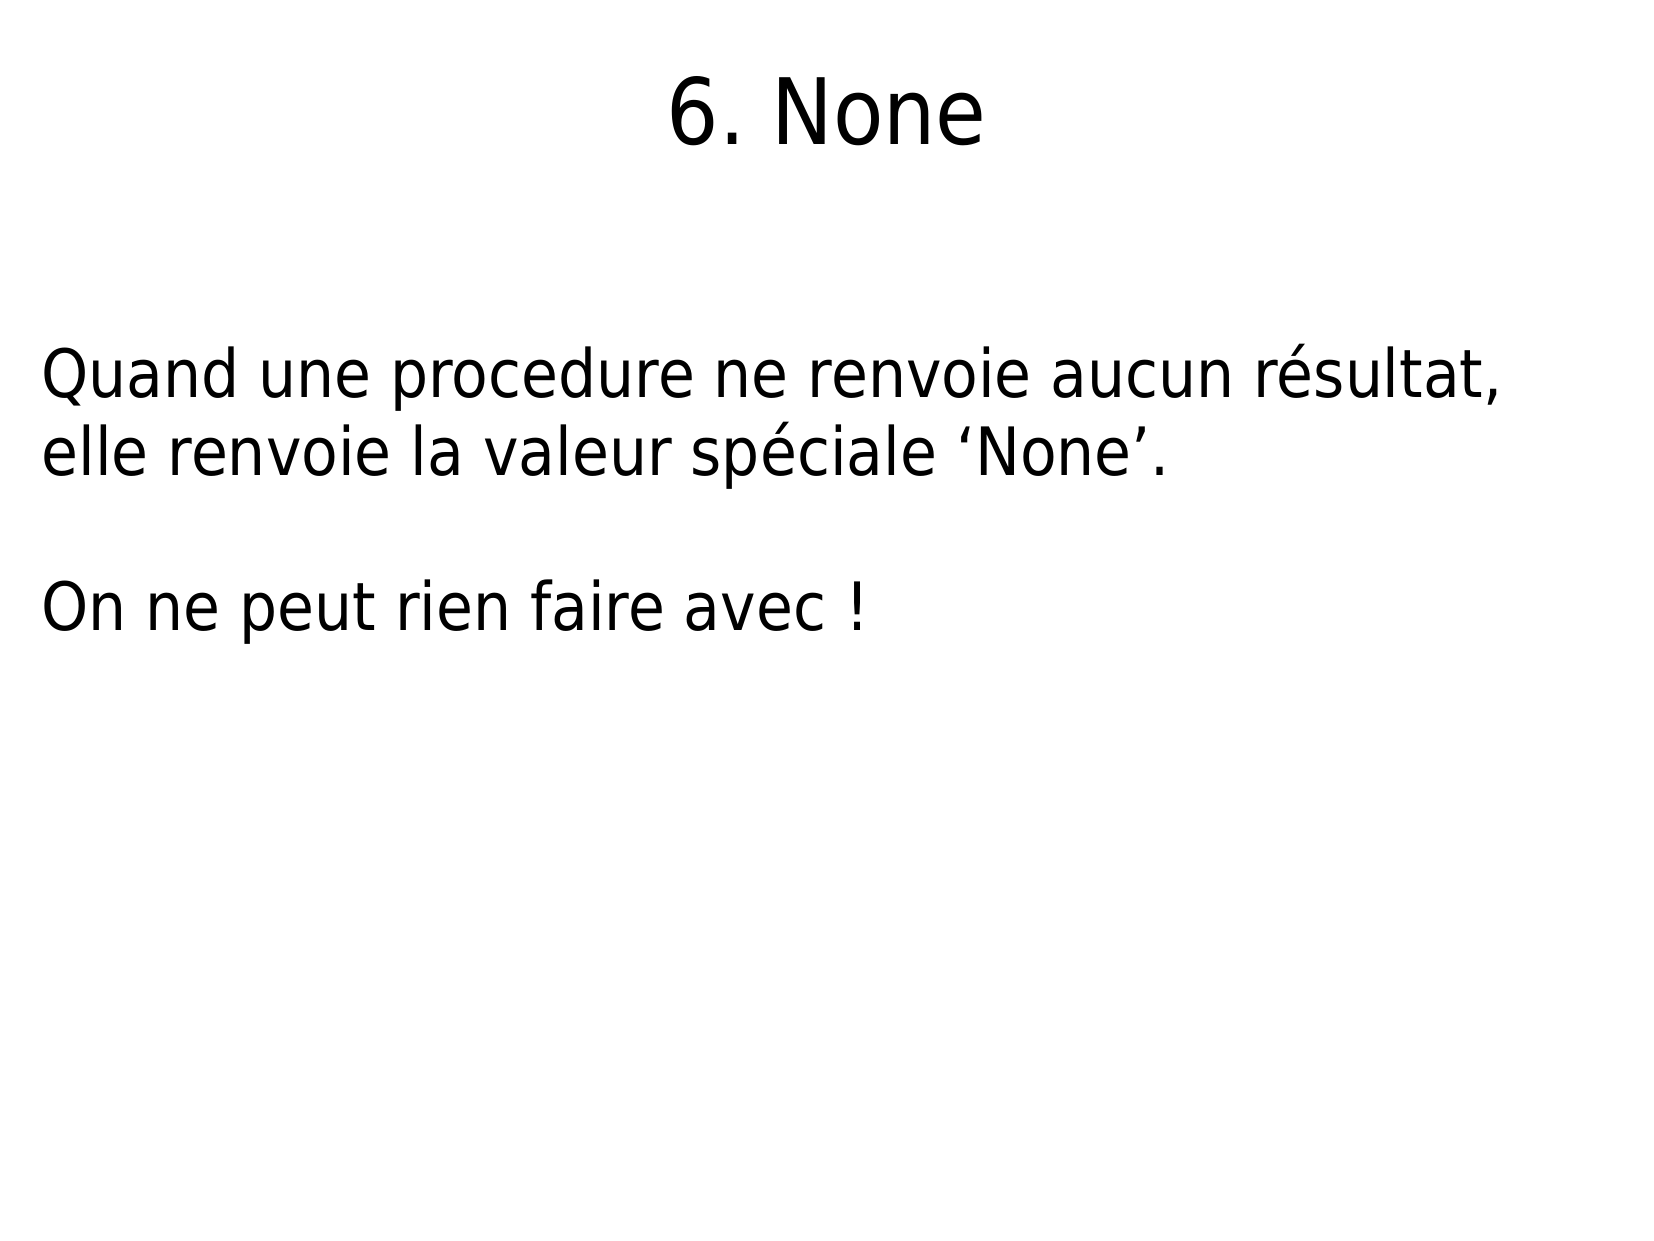

# 6. None
Quand une procedure ne renvoie aucun résultat, elle renvoie la valeur spéciale ‘None’.
On ne peut rien faire avec !